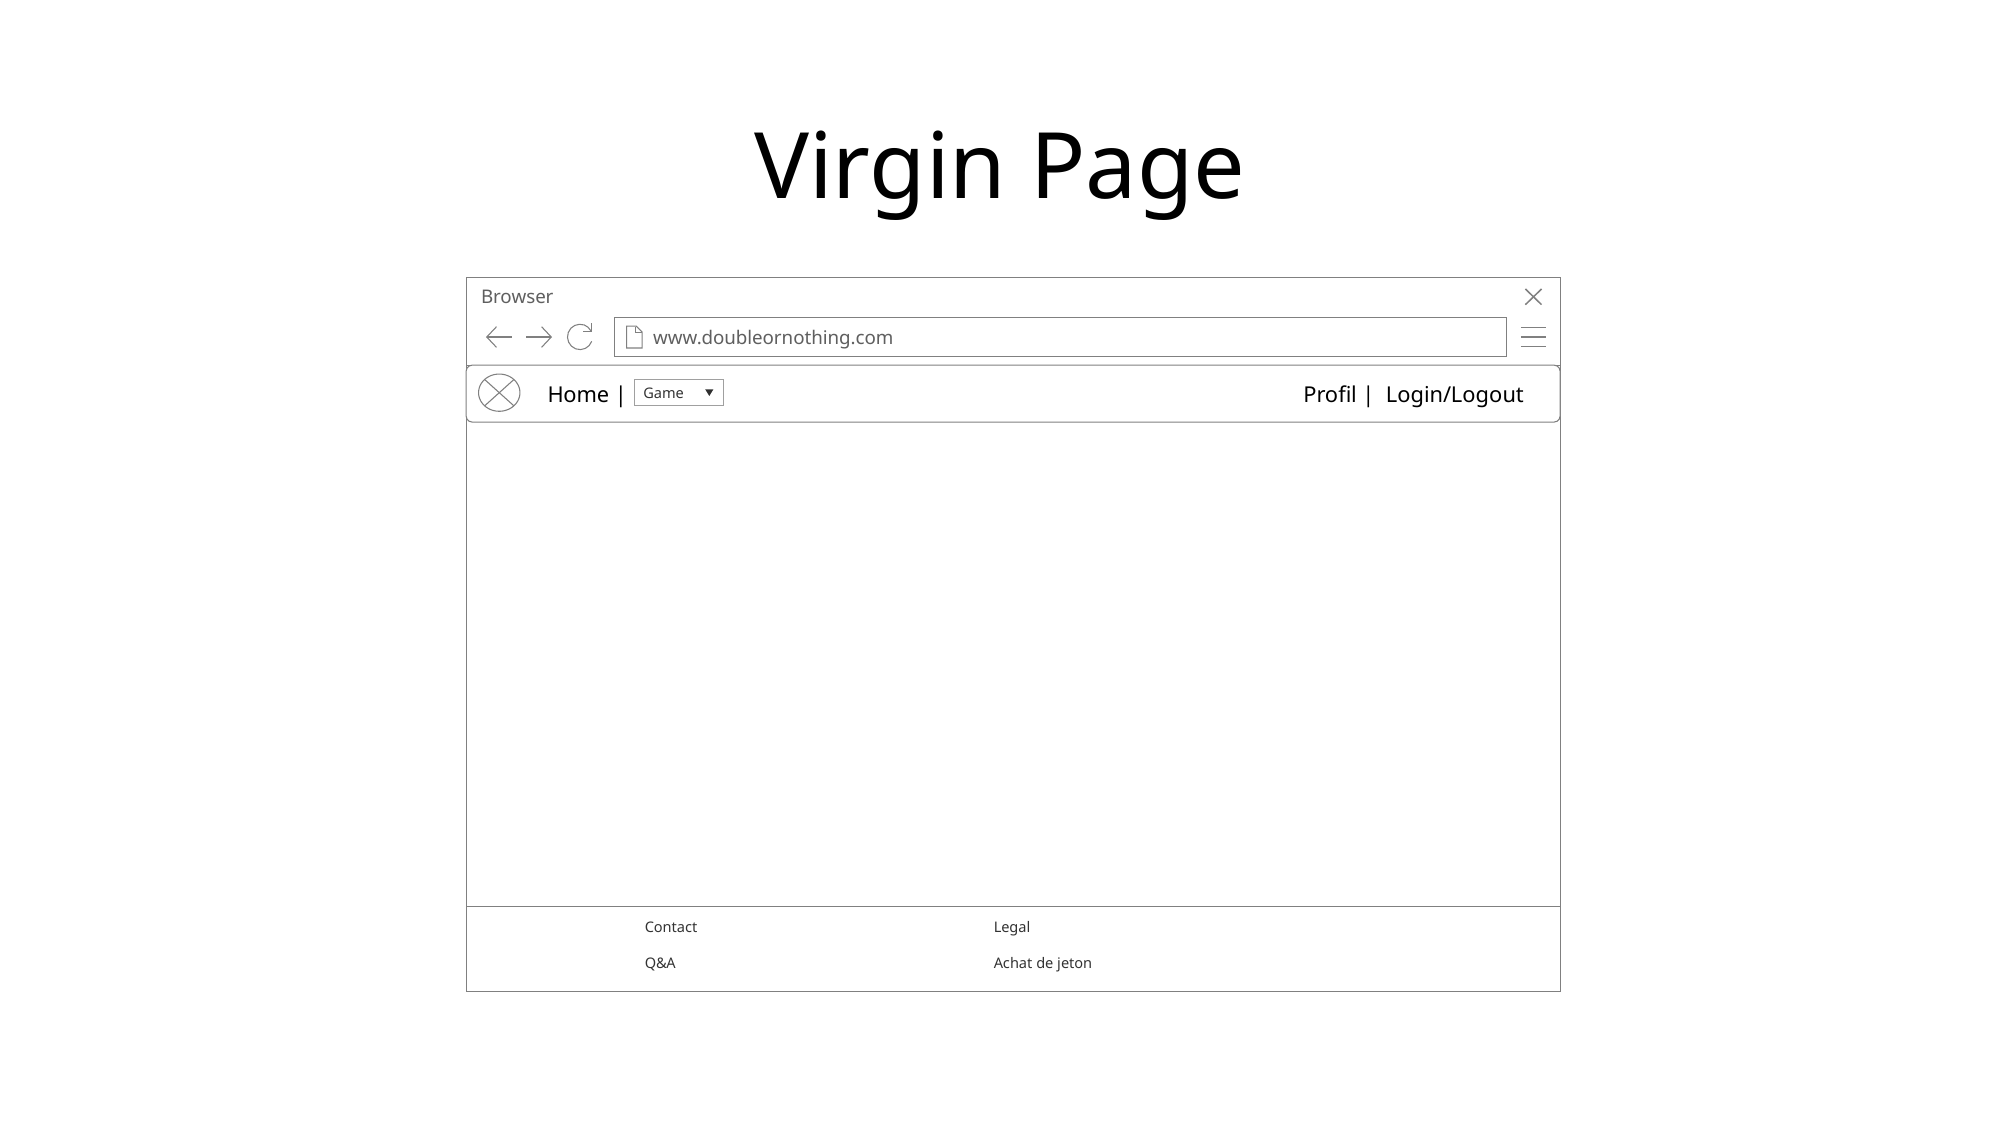

# Virgin Page
Browser
www.doubleornothing.com
 Home | Profil | Login/Logout
Game
Contact
Legal
Q&A
Achat de jeton